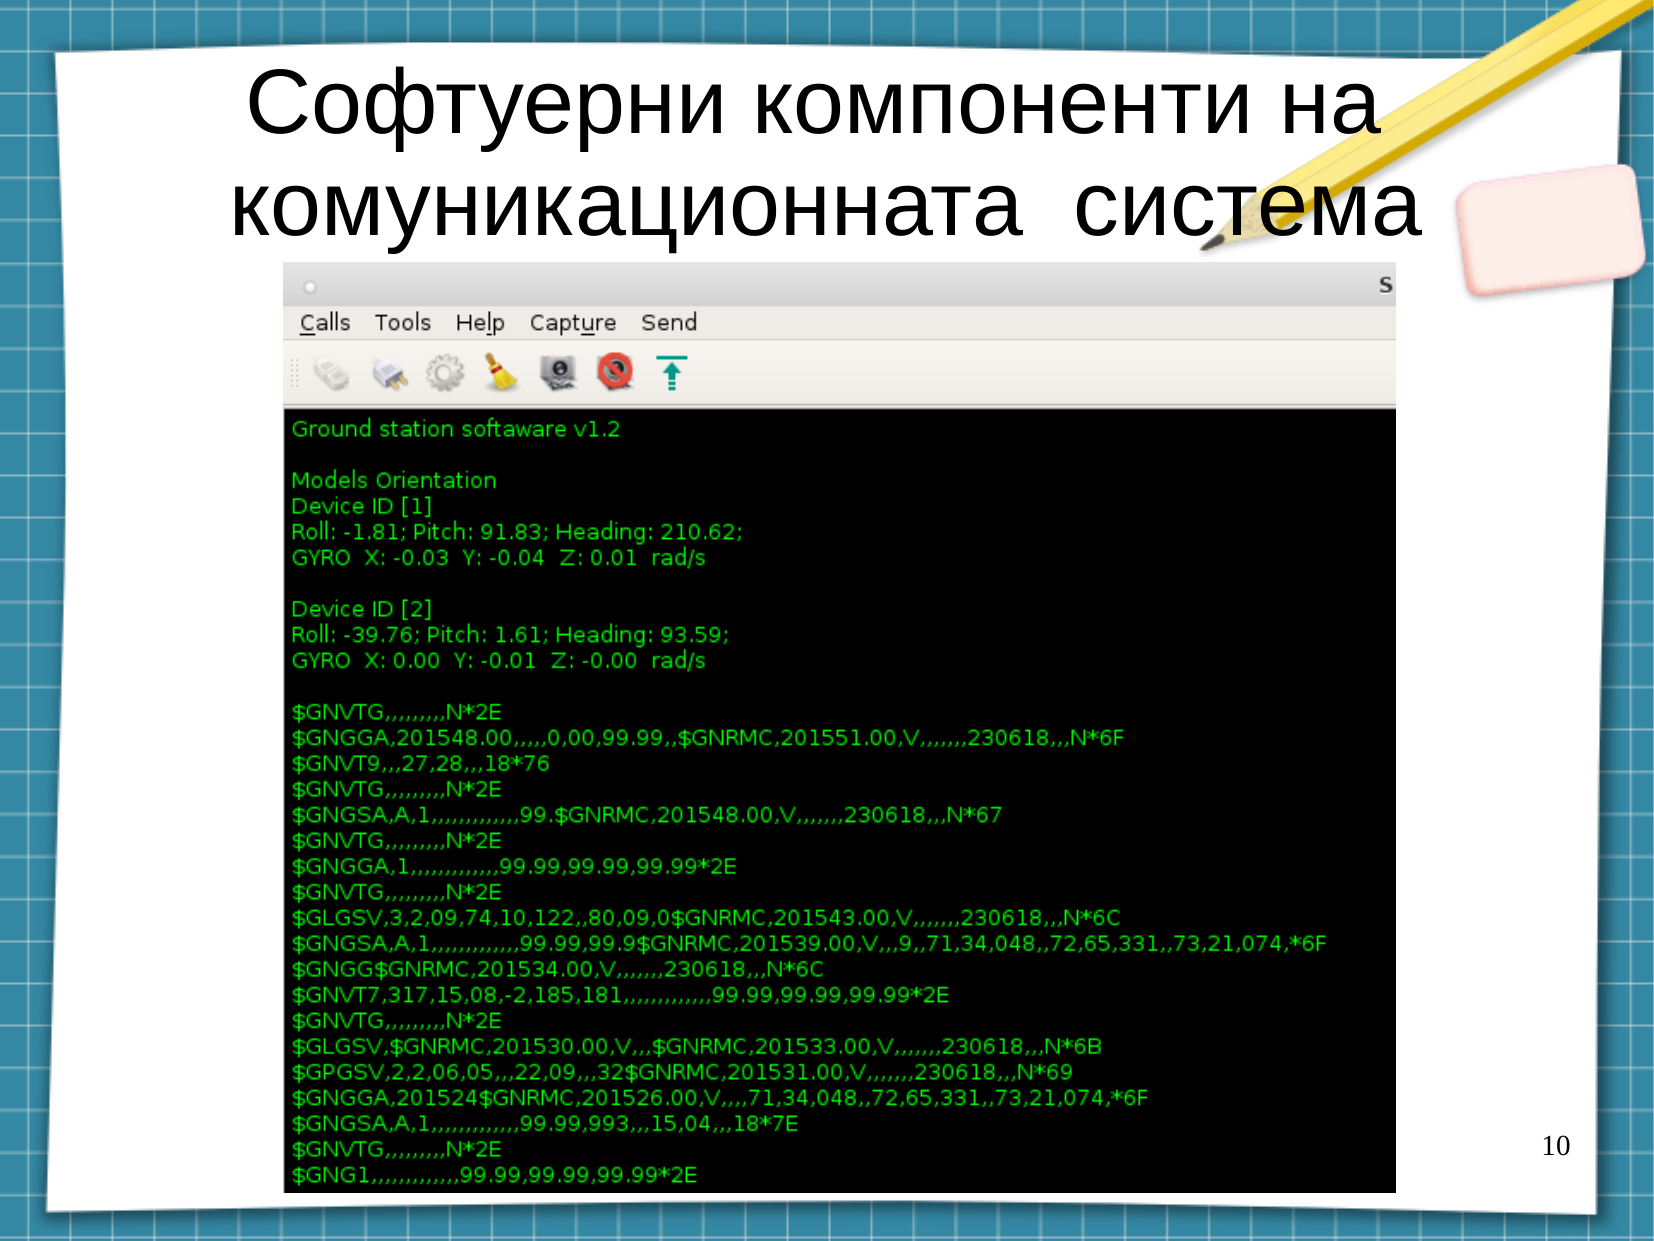

# Софтуерни компоненти на комуникационната система
10